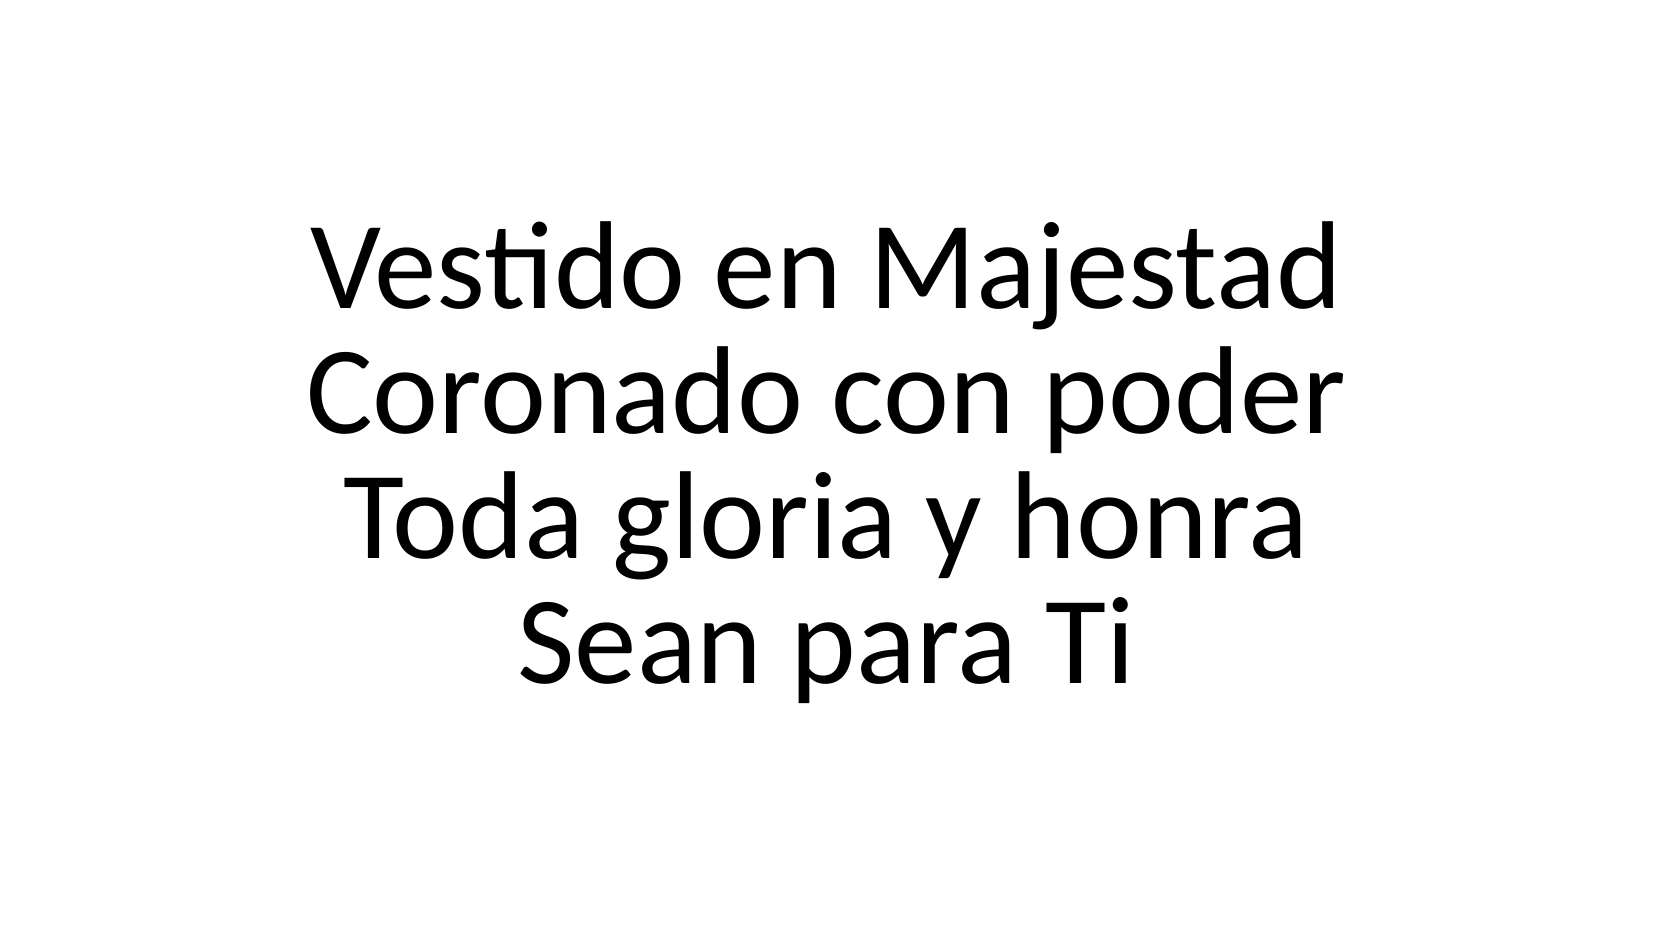

# Vestido en Majestad Coronado con poder Toda gloria y honra Sean para Ti